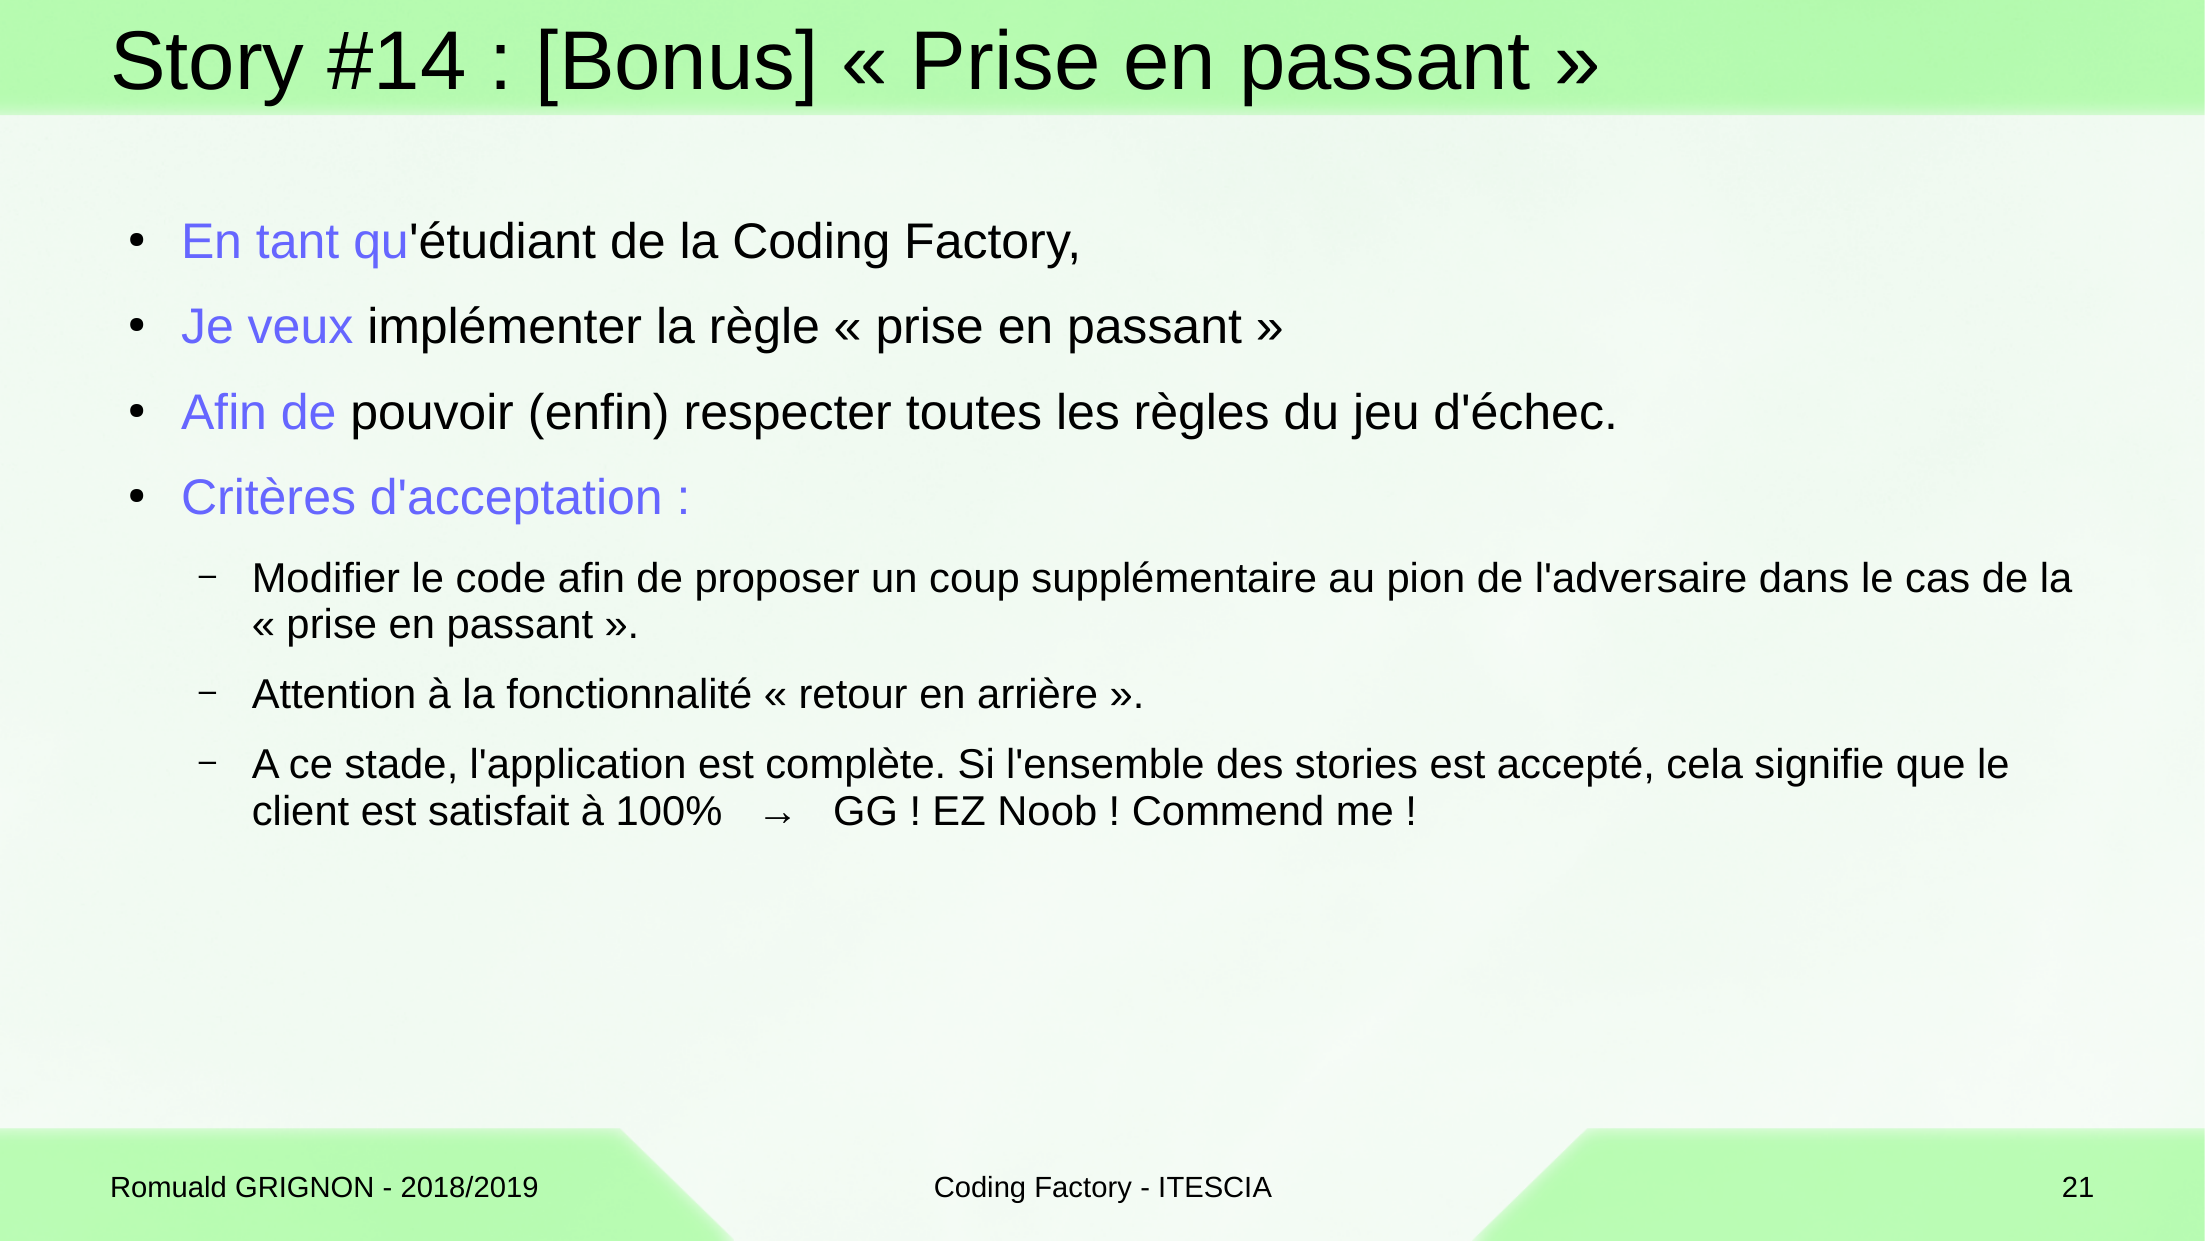

# Story #14 : [Bonus] « Prise en passant »
En tant qu'étudiant de la Coding Factory,
Je veux implémenter la règle « prise en passant »
Afin de pouvoir (enfin) respecter toutes les règles du jeu d'échec.
Critères d'acceptation :
Modifier le code afin de proposer un coup supplémentaire au pion de l'adversaire dans le cas de la « prise en passant ».
Attention à la fonctionnalité « retour en arrière ».
A ce stade, l'application est complète. Si l'ensemble des stories est accepté, cela signifie que le client est satisfait à 100% → GG ! EZ Noob ! Commend me !
Romuald GRIGNON - 2018/2019
Coding Factory - ITESCIA
21